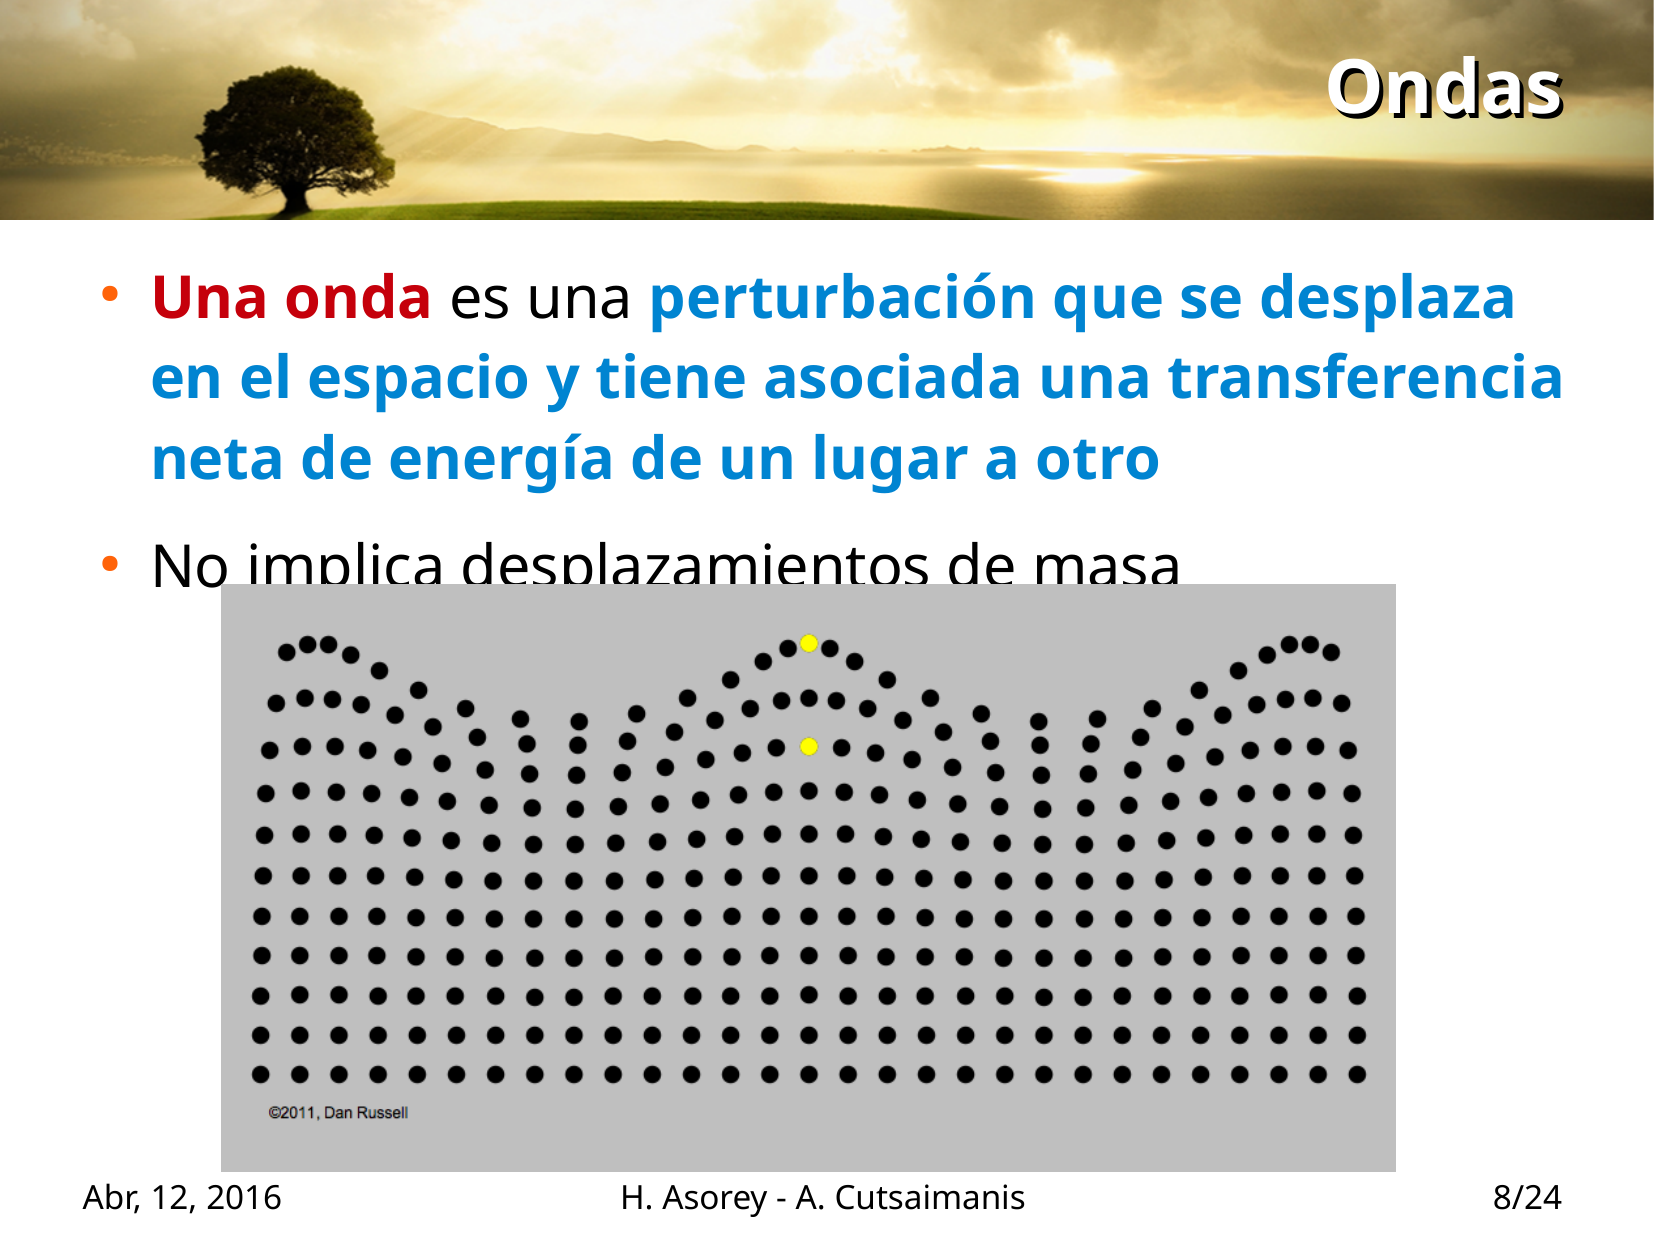

# Ondas
Una onda es una perturbación que se desplaza en el espacio y tiene asociada una transferencia neta de energía de un lugar a otro
No implica desplazamientos de masa
Abr, 12, 2016
H. Asorey - A. Cutsaimanis
8